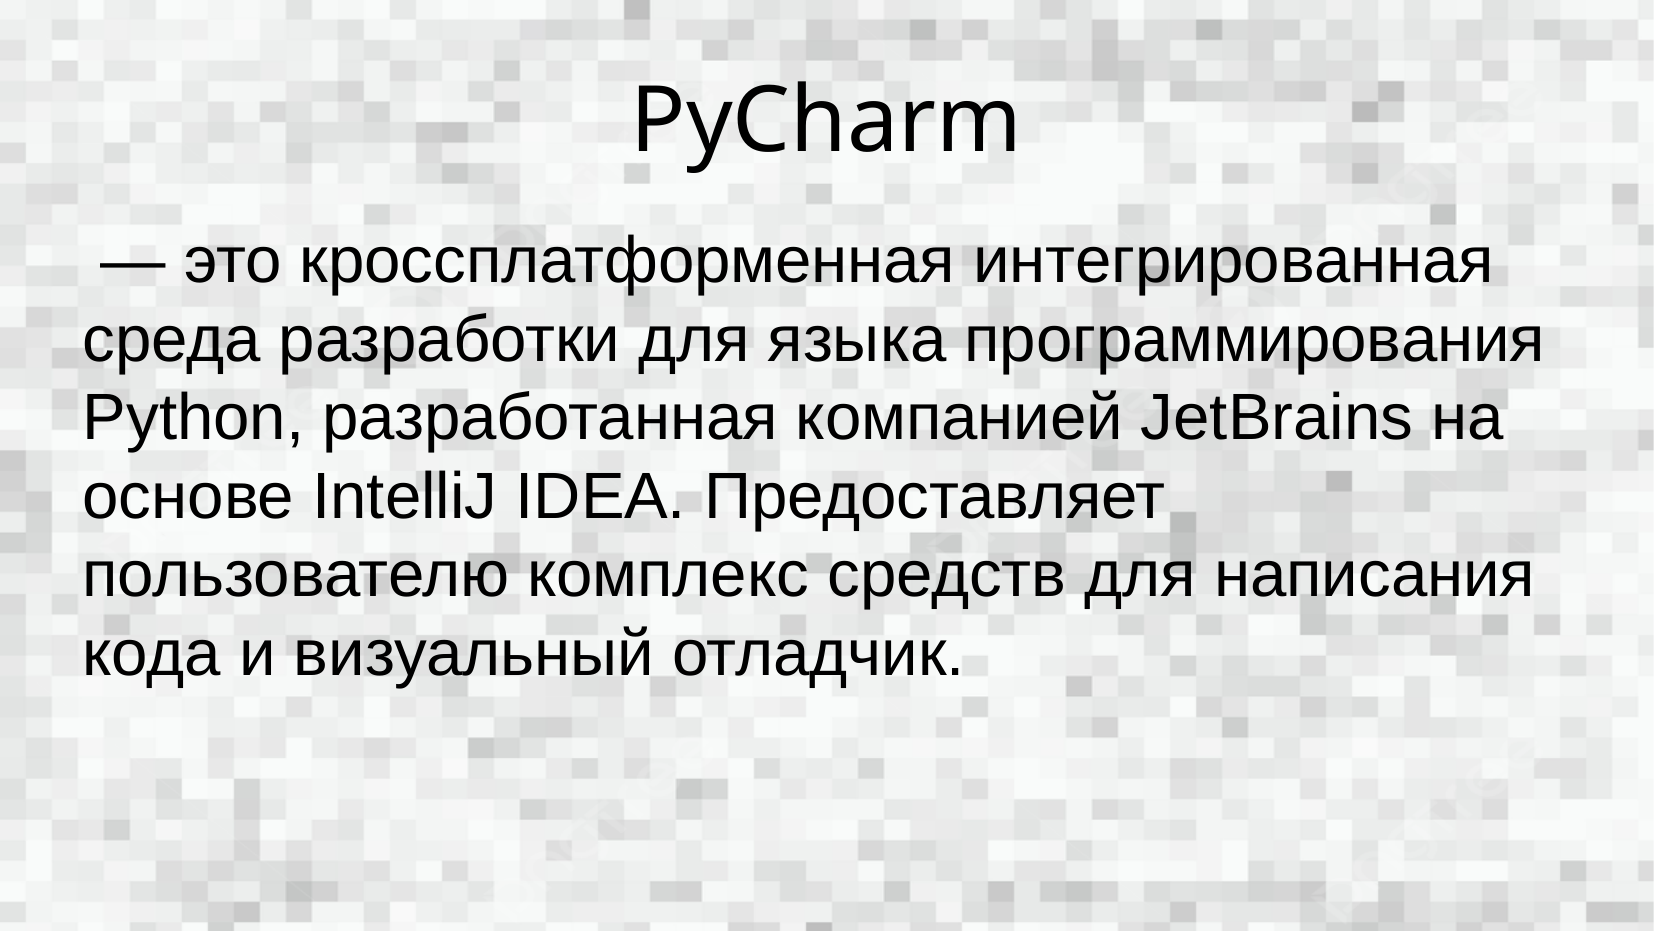

# PyCharm
 — это кроссплатформенная интегрированная среда разработки для языка программирования Python, разработанная компанией JetBrains на основе IntelliJ IDEA. Предоставляет пользователю комплекс средств для написания кода и визуальный отладчик.